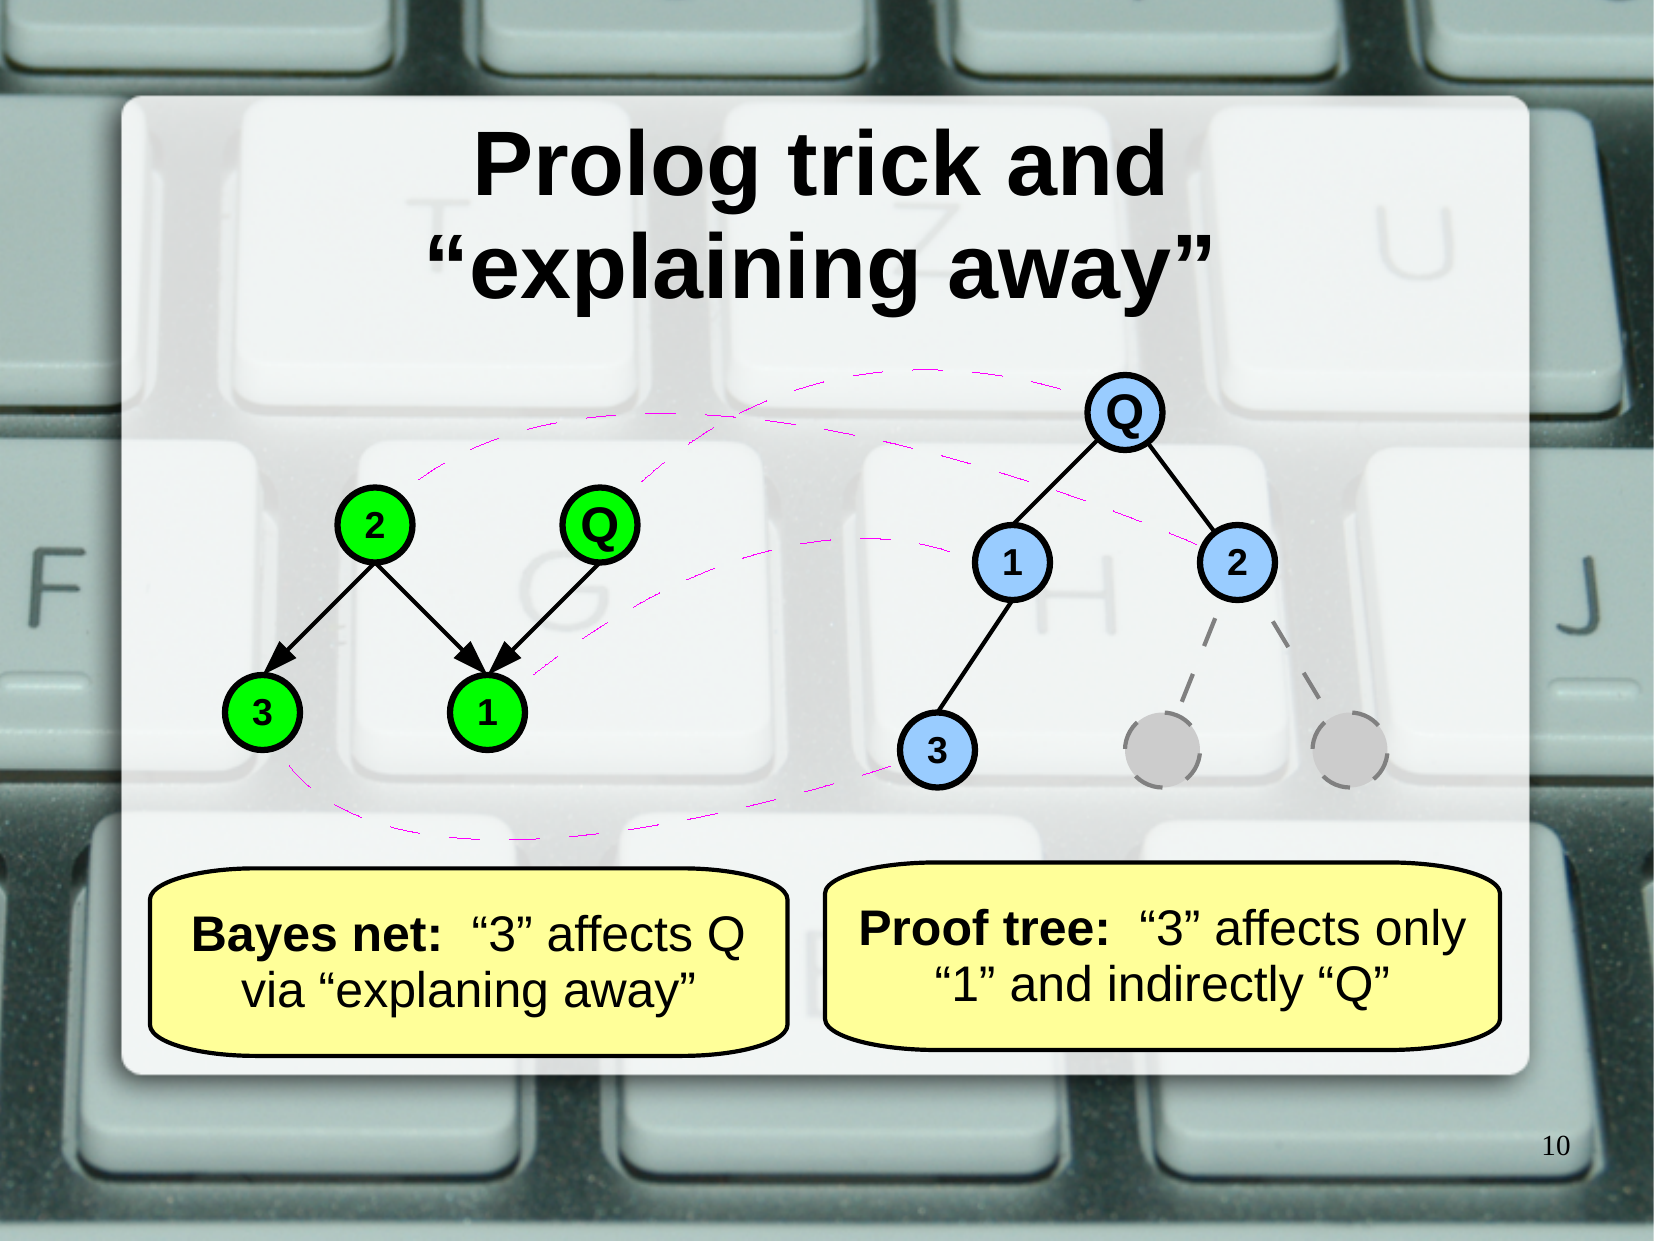

# Prolog trick and “explaining away”
Q
2
Q
1
2
3
1
3
Proof tree: “3” affects only
“1” and indirectly “Q”
Bayes net: “3” affects Q
via “explaning away”
10